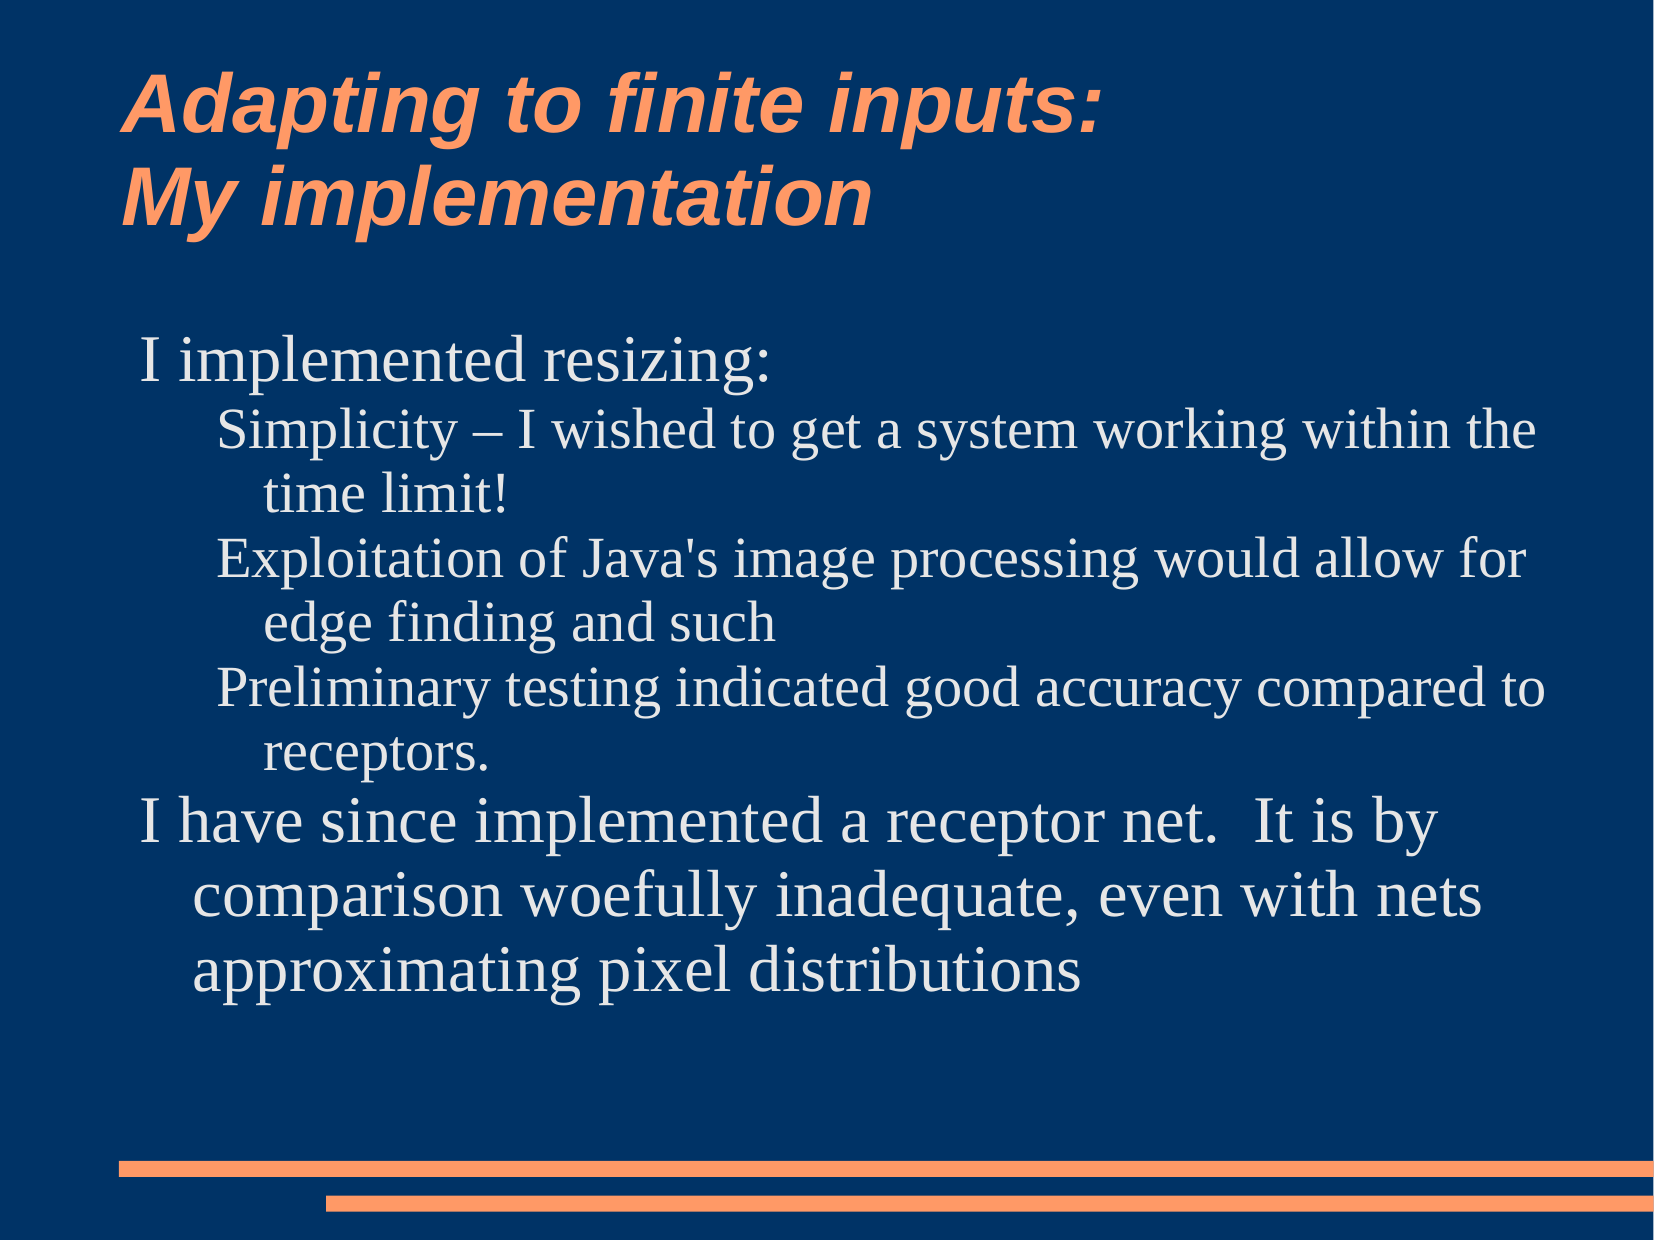

# Adapting to finite inputs: My implementation
I implemented resizing:
Simplicity – I wished to get a system working within the time limit!
Exploitation of Java's image processing would allow for edge finding and such
Preliminary testing indicated good accuracy compared to receptors.
I have since implemented a receptor net. It is by comparison woefully inadequate, even with nets approximating pixel distributions